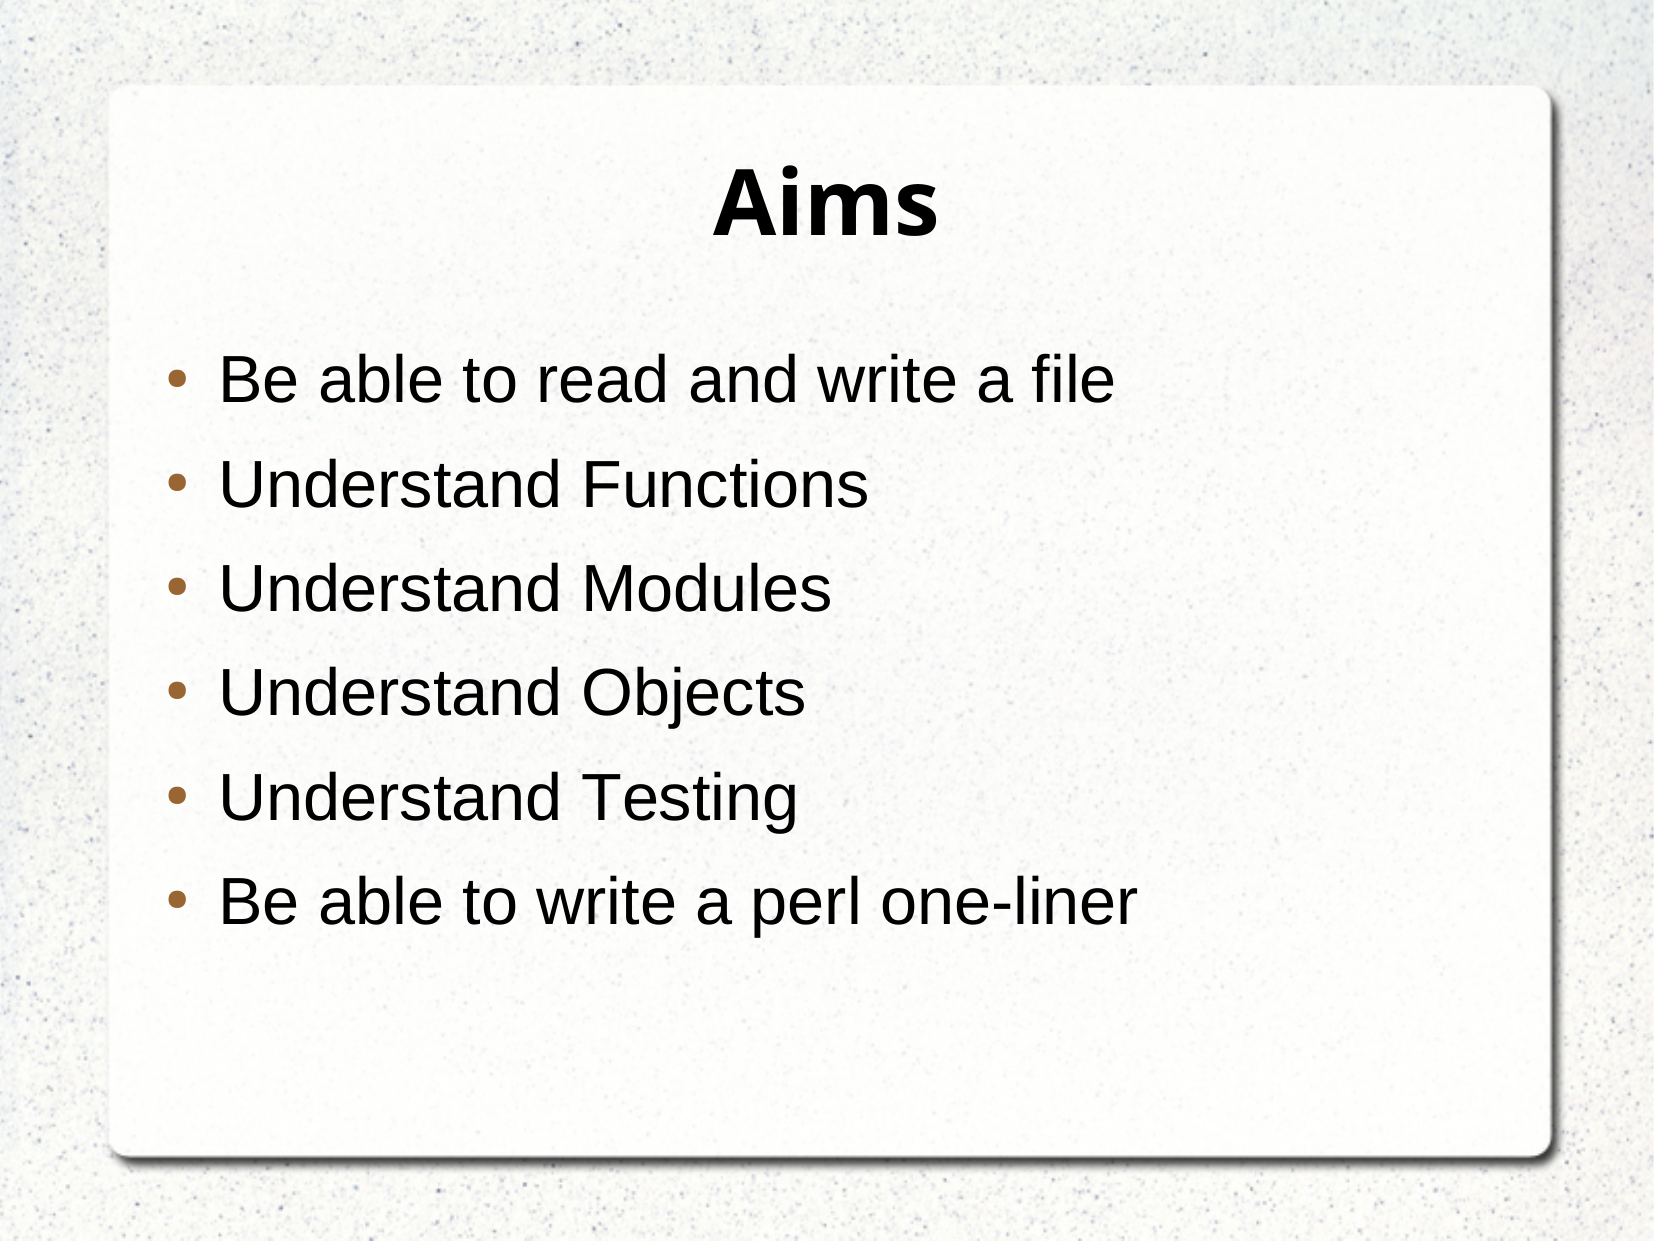

# Aims
Be able to read and write a file
Understand Functions
Understand Modules
Understand Objects
Understand Testing
Be able to write a perl one-liner